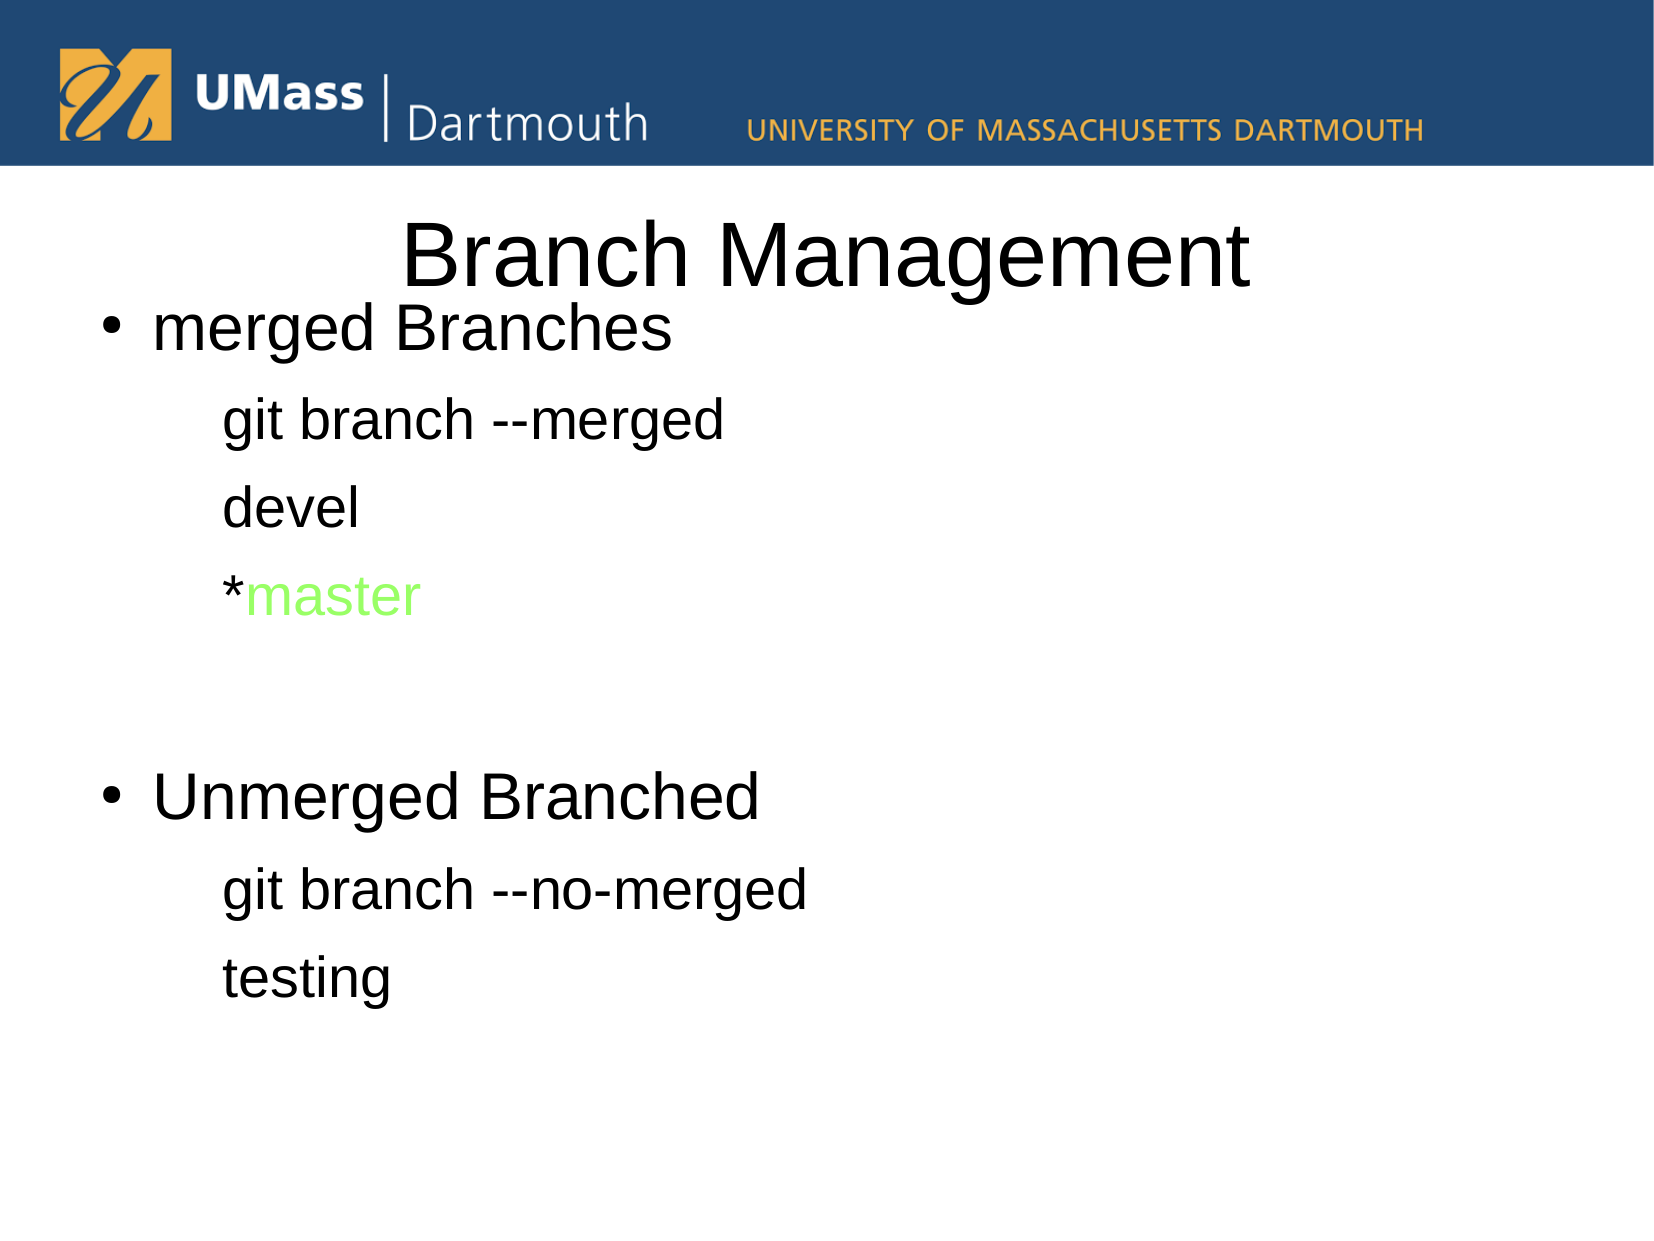

# Branch Management
merged Branches
git branch --merged
devel
*master
Unmerged Branched
git branch --no-merged
testing